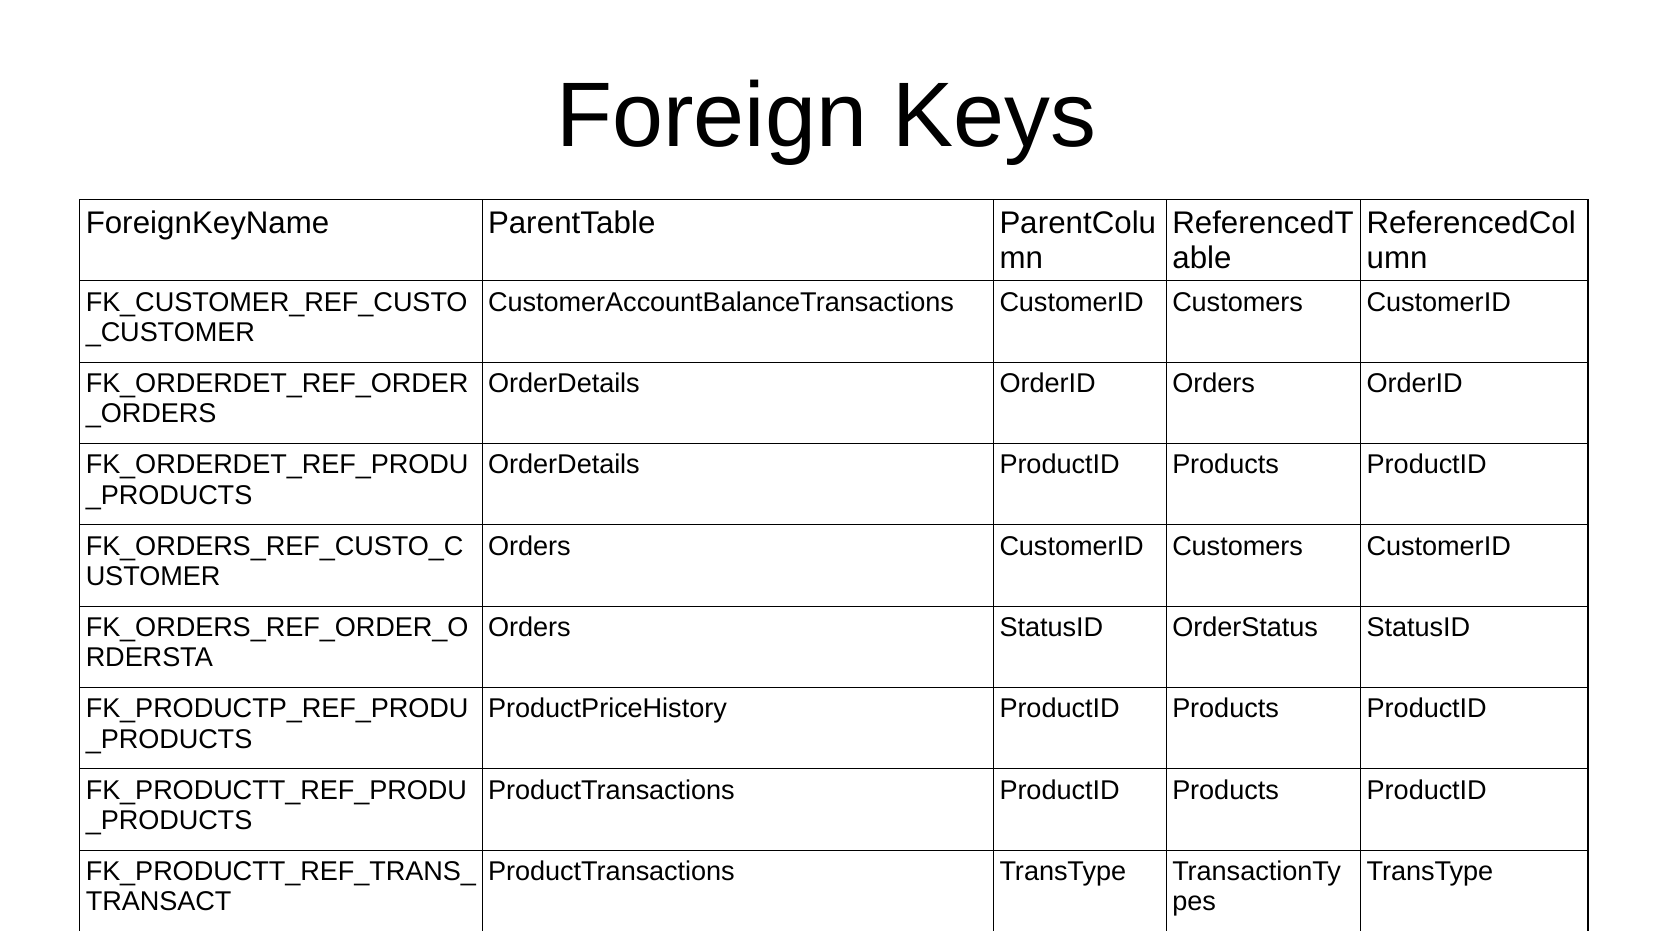

# Foreign Keys
| ForeignKeyName | ParentTable | ParentColumn | ReferencedTable | ReferencedColumn |
| --- | --- | --- | --- | --- |
| FK\_CUSTOMER\_REF\_CUSTO\_CUSTOMER | CustomerAccountBalanceTransactions | CustomerID | Customers | CustomerID |
| FK\_ORDERDET\_REF\_ORDER\_ORDERS | OrderDetails | OrderID | Orders | OrderID |
| FK\_ORDERDET\_REF\_PRODU\_PRODUCTS | OrderDetails | ProductID | Products | ProductID |
| FK\_ORDERS\_REF\_CUSTO\_CUSTOMER | Orders | CustomerID | Customers | CustomerID |
| FK\_ORDERS\_REF\_ORDER\_ORDERSTA | Orders | StatusID | OrderStatus | StatusID |
| FK\_PRODUCTP\_REF\_PRODU\_PRODUCTS | ProductPriceHistory | ProductID | Products | ProductID |
| FK\_PRODUCTT\_REF\_PRODU\_PRODUCTS | ProductTransactions | ProductID | Products | ProductID |
| FK\_PRODUCTT\_REF\_TRANS\_TRANSACT | ProductTransactions | TransType | TransactionTypes | TransType |